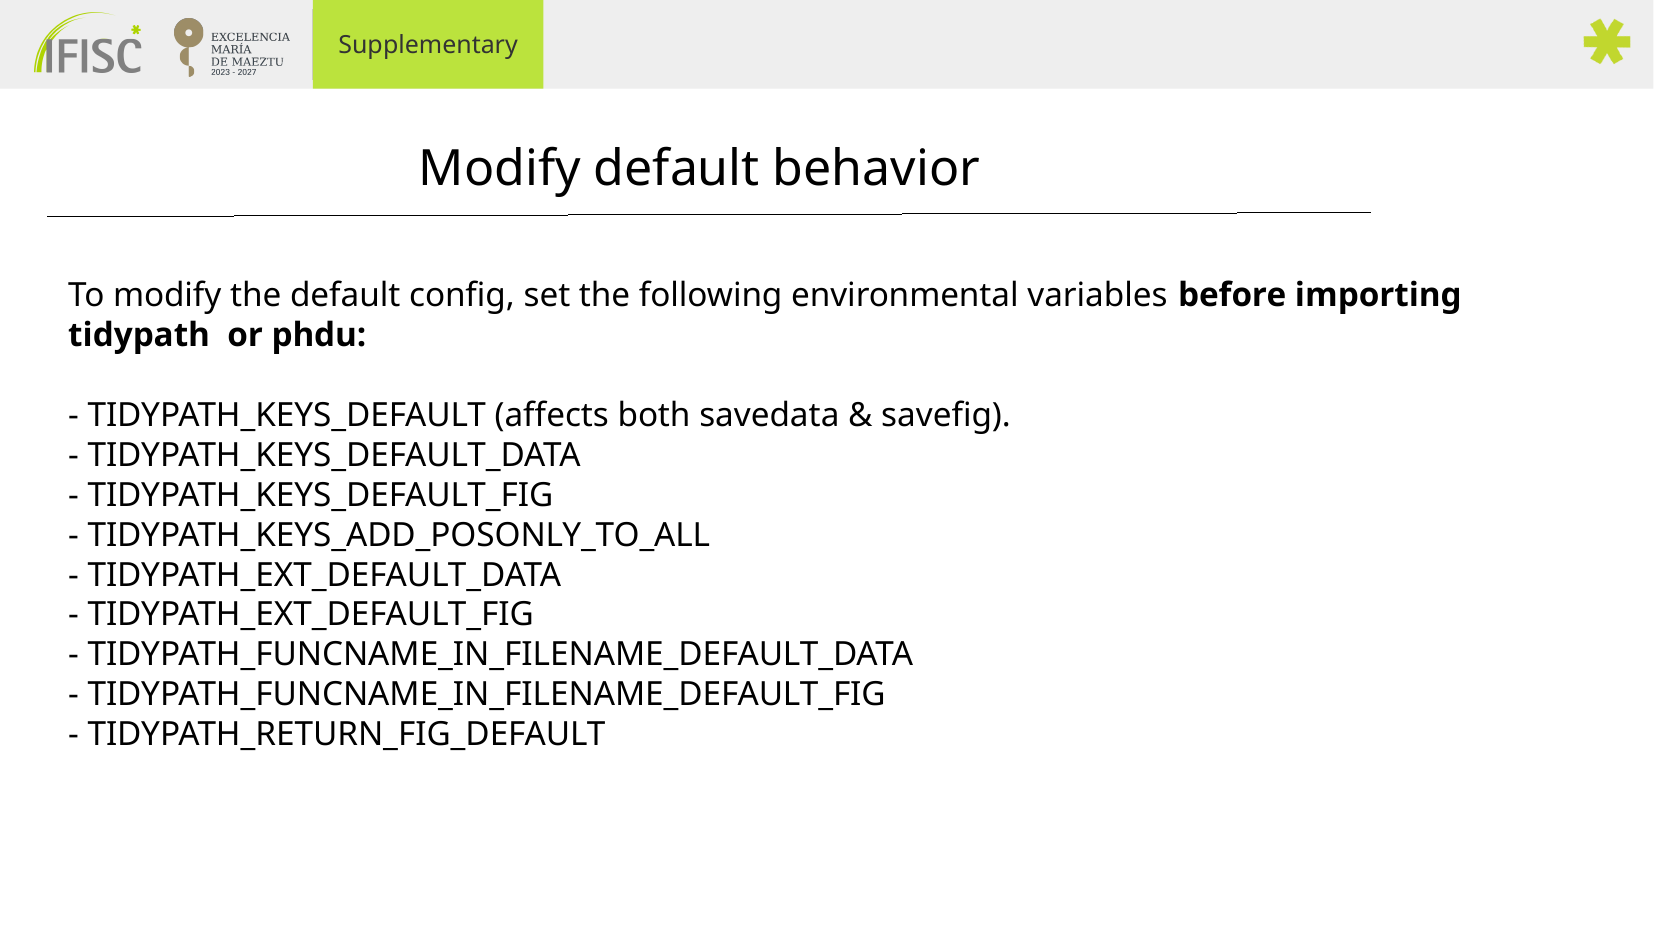

Supplementary
Modify default behavior
To modify the default config, set the following environmental variables before importing tidypath or phdu:
- TIDYPATH_KEYS_DEFAULT (affects both savedata & savefig).
- TIDYPATH_KEYS_DEFAULT_DATA
- TIDYPATH_KEYS_DEFAULT_FIG
- TIDYPATH_KEYS_ADD_POSONLY_TO_ALL
- TIDYPATH_EXT_DEFAULT_DATA
- TIDYPATH_EXT_DEFAULT_FIG
- TIDYPATH_FUNCNAME_IN_FILENAME_DEFAULT_DATA
- TIDYPATH_FUNCNAME_IN_FILENAME_DEFAULT_FIG
- TIDYPATH_RETURN_FIG_DEFAULT